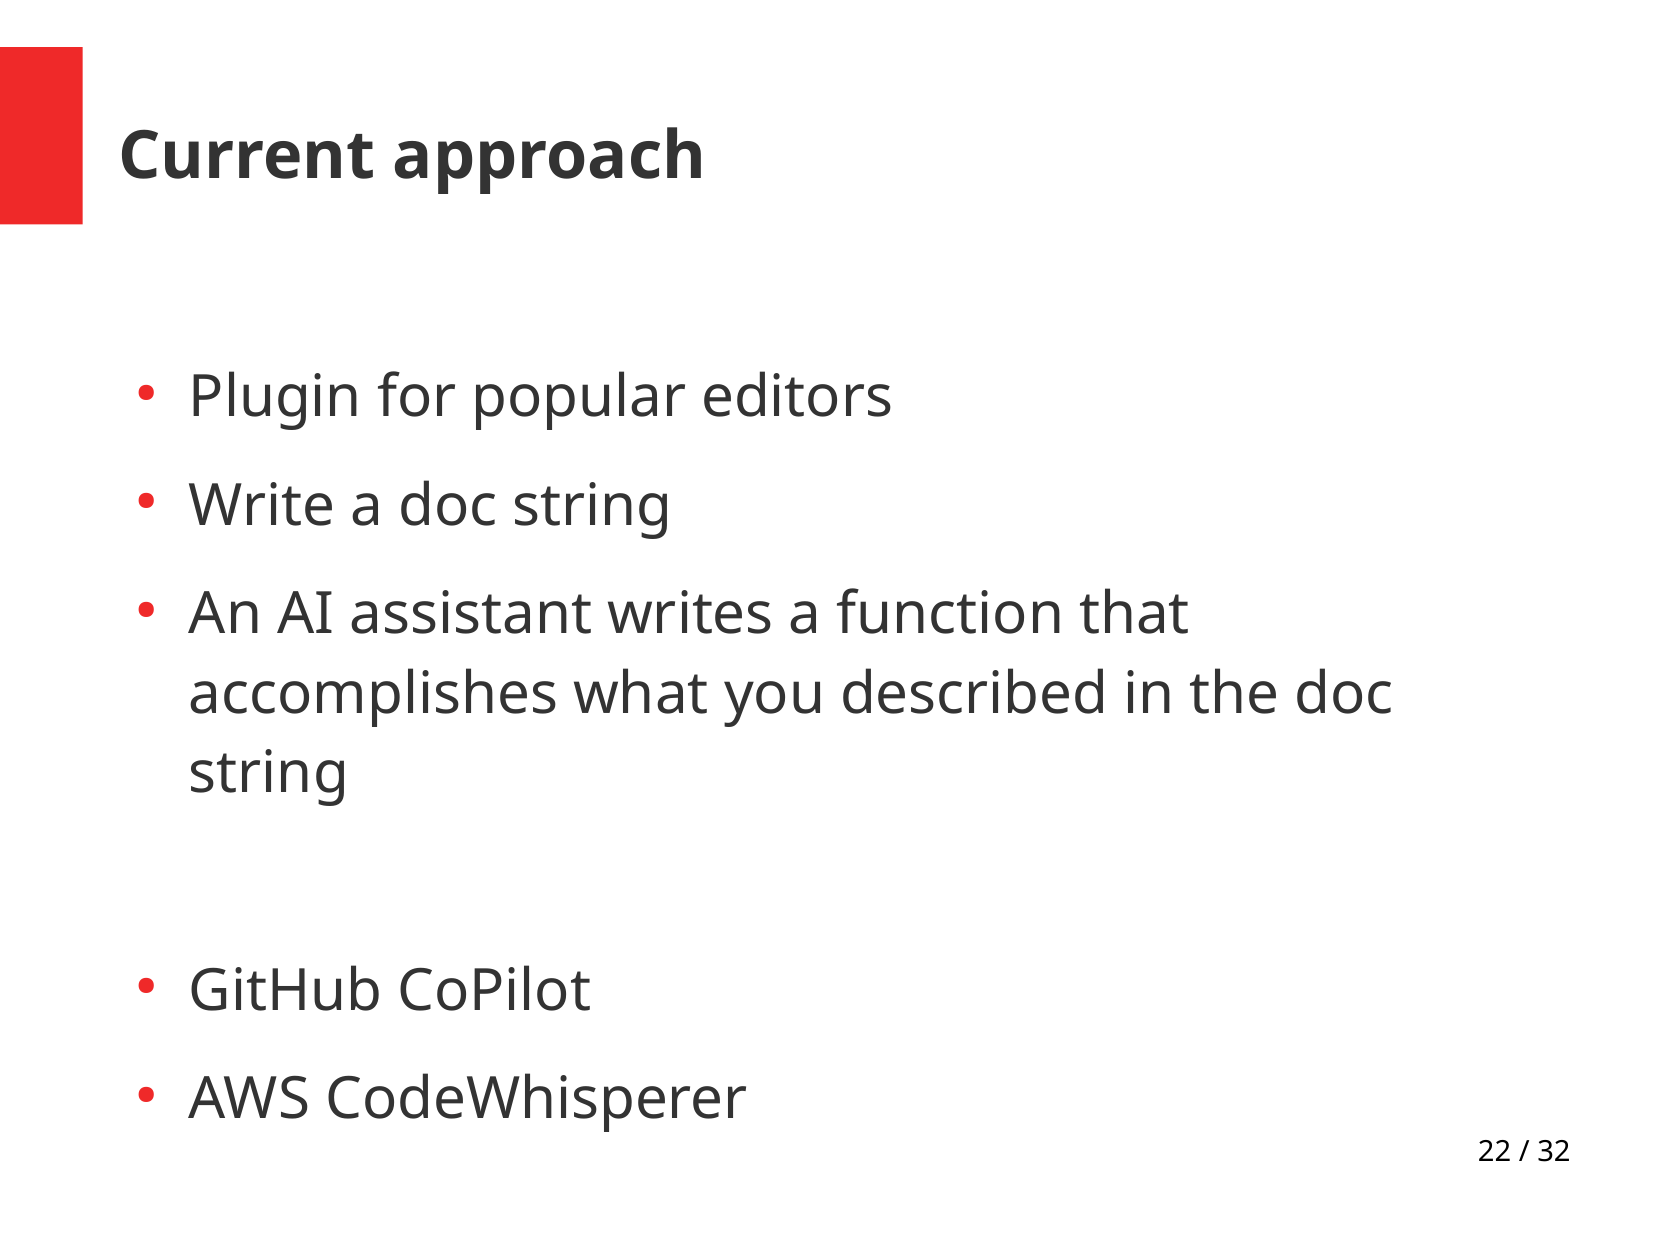

# Current approach
Plugin for popular editors
Write a doc string
An AI assistant writes a function that accomplishes what you described in the doc string
GitHub CoPilot
AWS CodeWhisperer
22